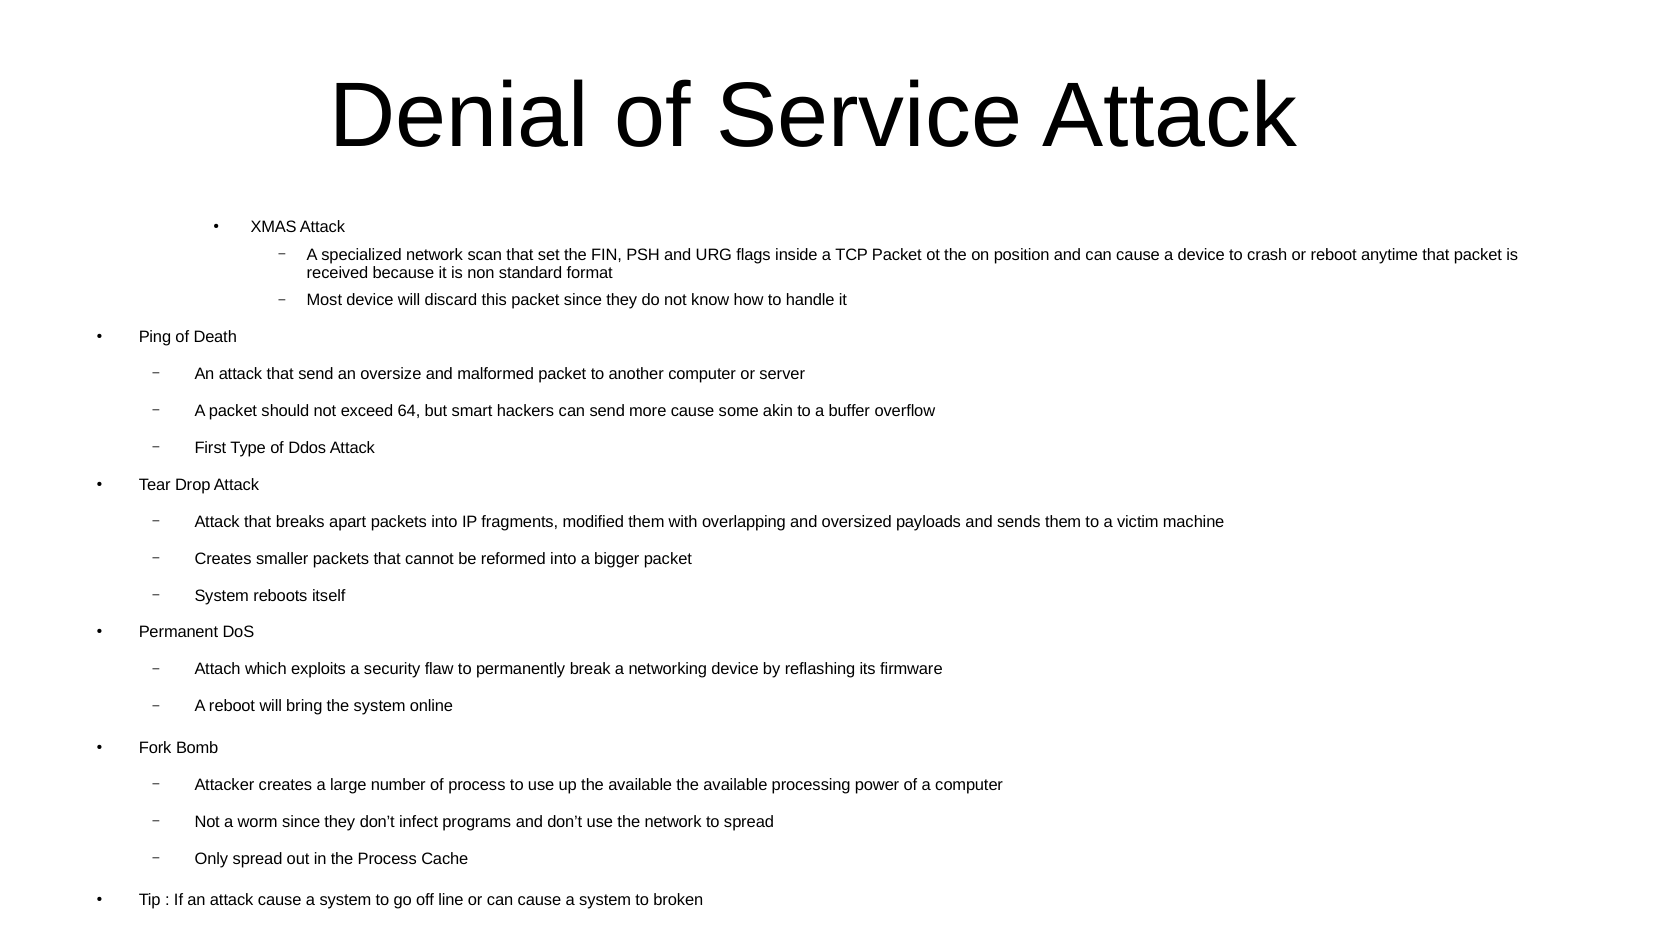

# Denial of Service Attack
XMAS Attack
A specialized network scan that set the FIN, PSH and URG flags inside a TCP Packet ot the on position and can cause a device to crash or reboot anytime that packet is received because it is non standard format
Most device will discard this packet since they do not know how to handle it
Ping of Death
An attack that send an oversize and malformed packet to another computer or server
A packet should not exceed 64, but smart hackers can send more cause some akin to a buffer overflow
First Type of Ddos Attack
Tear Drop Attack
Attack that breaks apart packets into IP fragments, modified them with overlapping and oversized payloads and sends them to a victim machine
Creates smaller packets that cannot be reformed into a bigger packet
System reboots itself
Permanent DoS
Attach which exploits a security flaw to permanently break a networking device by reflashing its firmware
A reboot will bring the system online
Fork Bomb
Attacker creates a large number of process to use up the available the available processing power of a computer
Not a worm since they don’t infect programs and don’t use the network to spread
Only spread out in the Process Cache
Tip : If an attack cause a system to go off line or can cause a system to broken